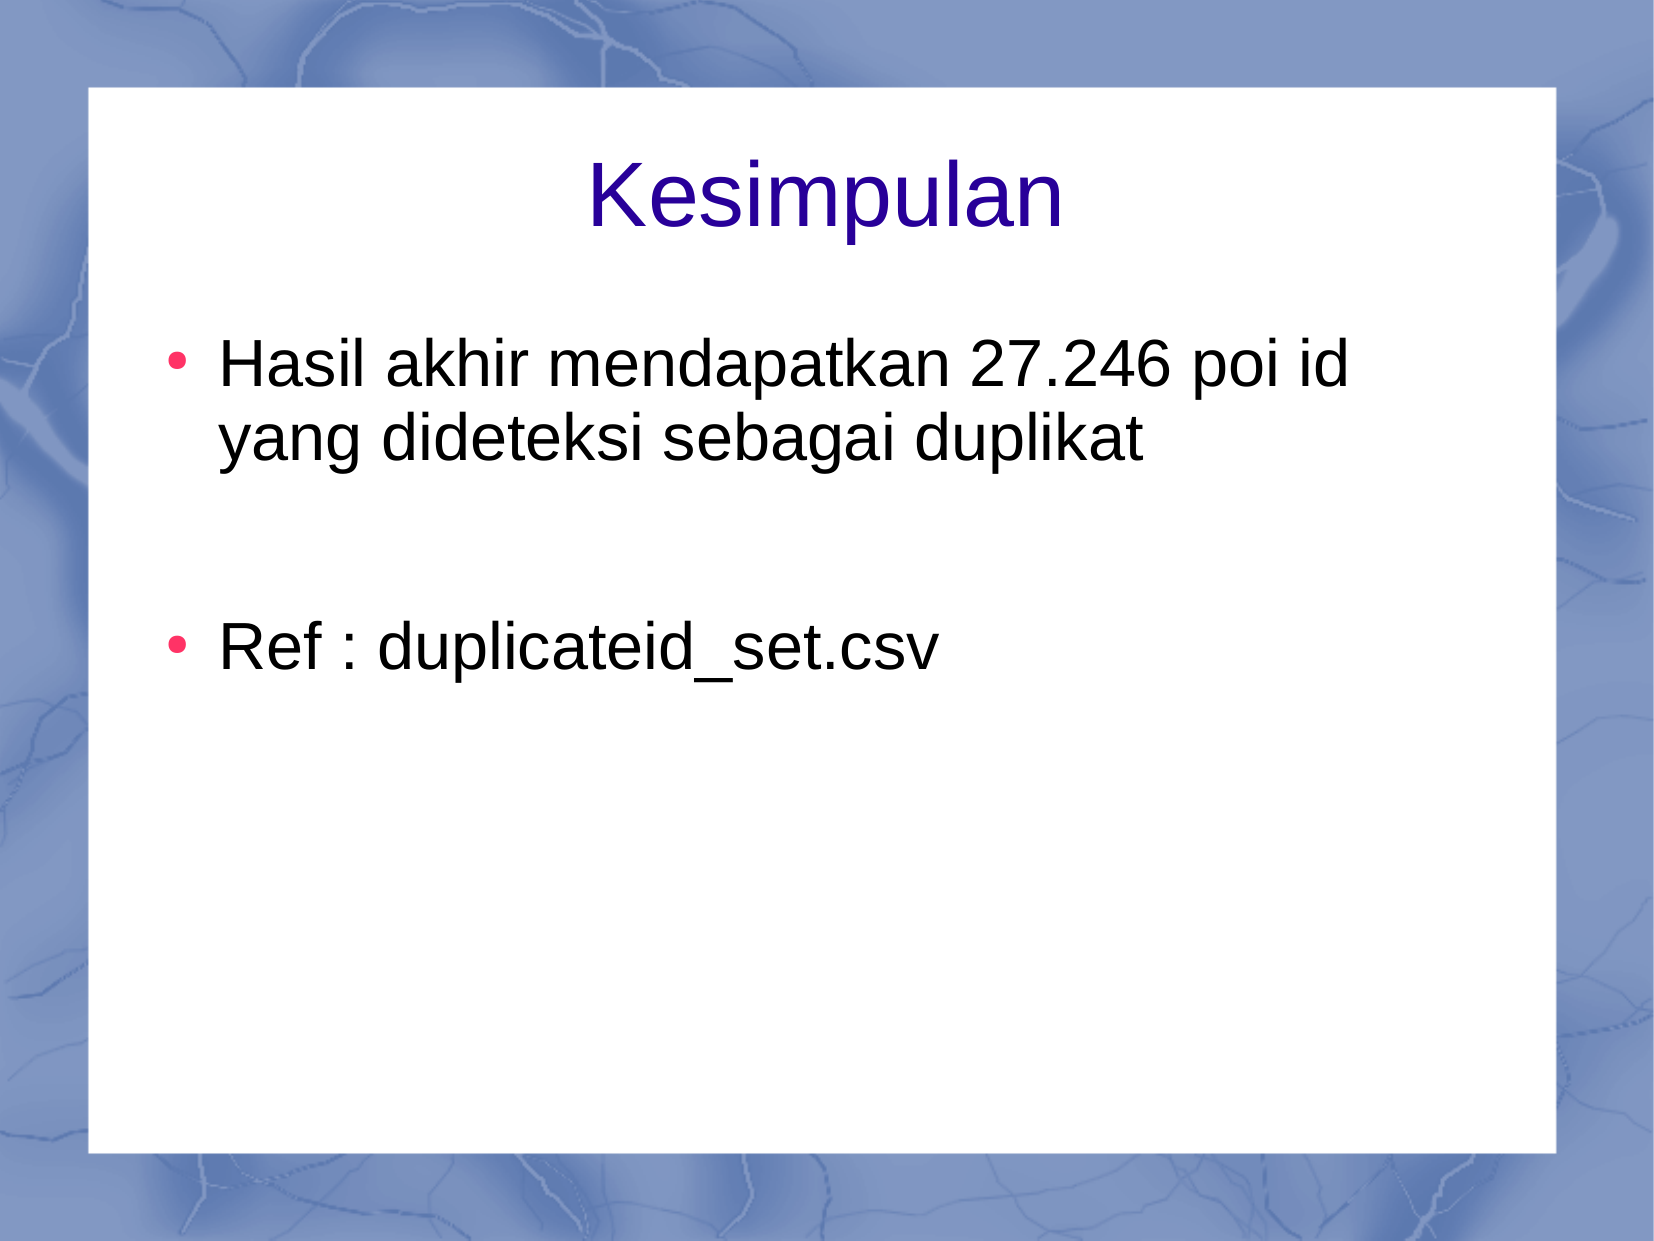

# Kesimpulan
Hasil akhir mendapatkan 27.246 poi id yang dideteksi sebagai duplikat
Ref : duplicateid_set.csv